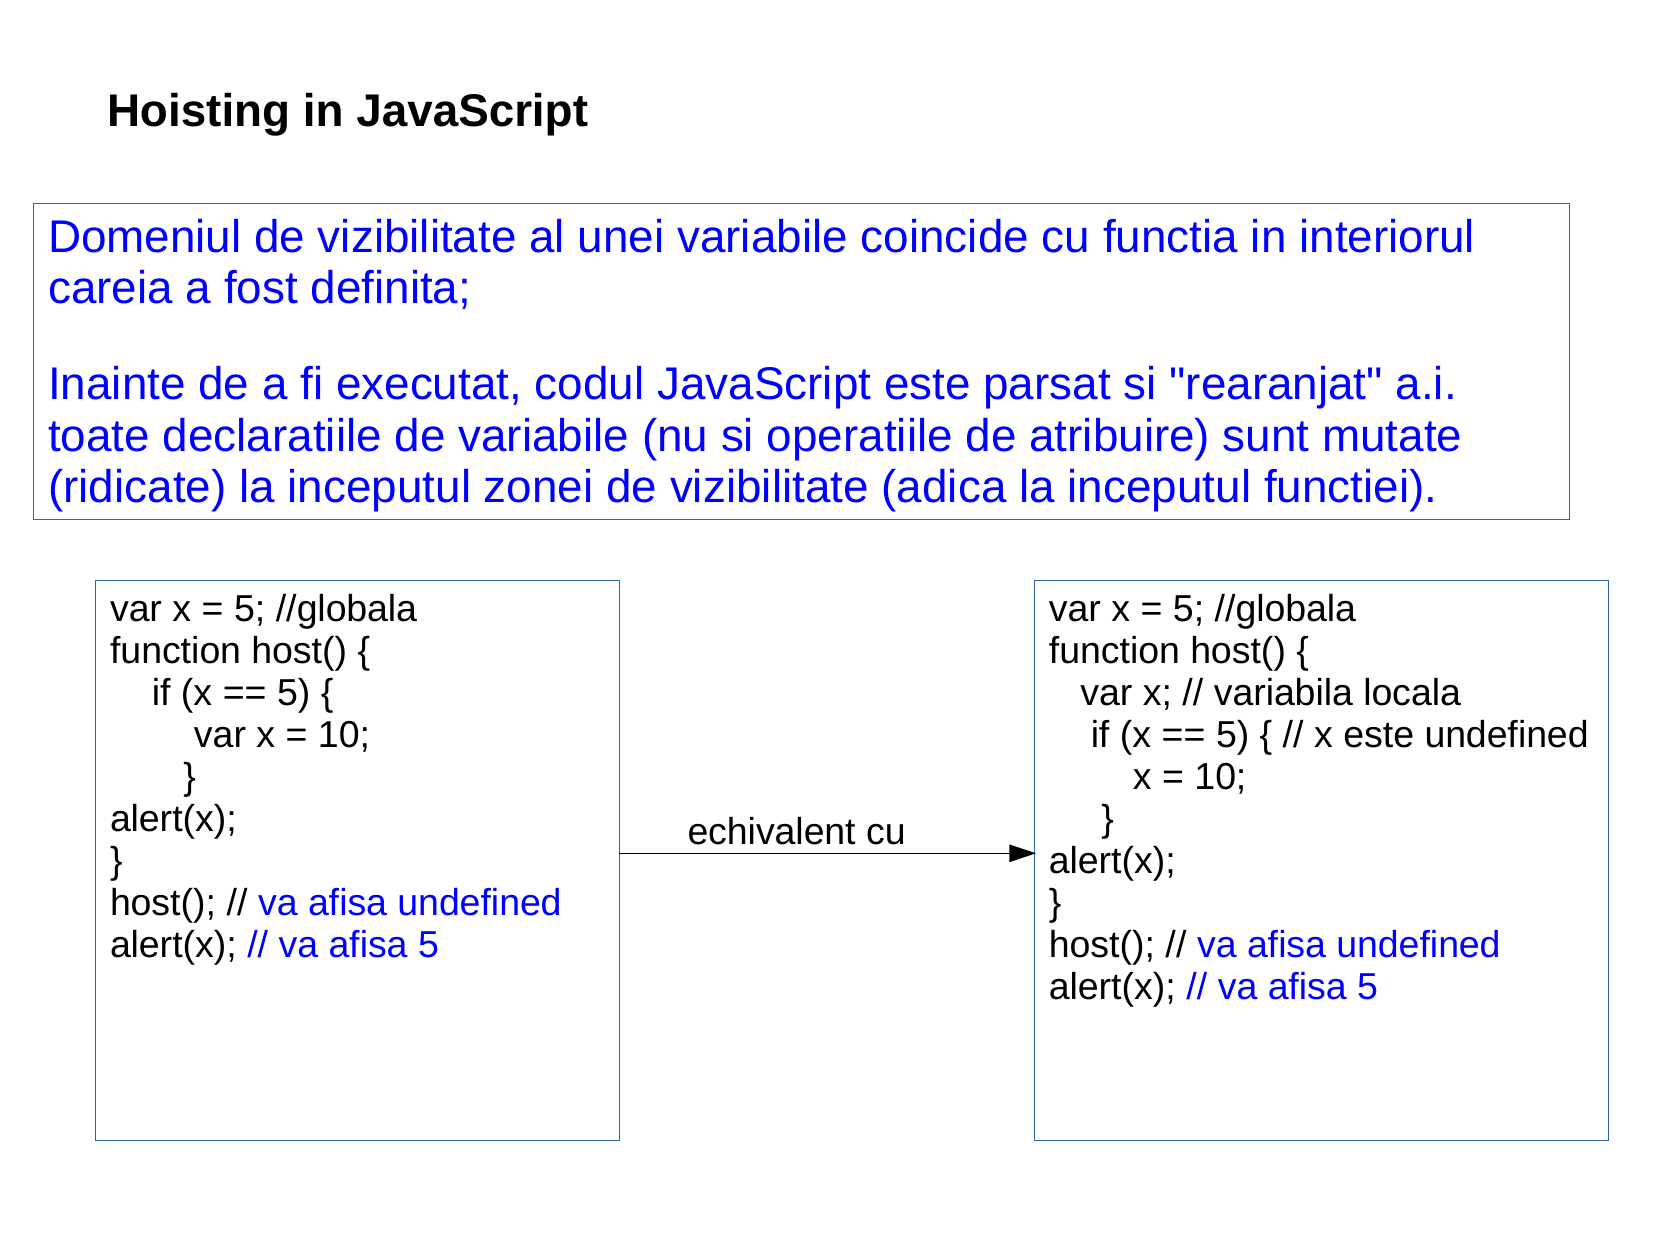

Hoisting in JavaScript
Domeniul de vizibilitate al unei variabile coincide cu functia in interiorul careia a fost definita;
Inainte de a fi executat, codul JavaScript este parsat si "rearanjat" a.i. toate declaratiile de variabile (nu si operatiile de atribuire) sunt mutate (ridicate) la inceputul zonei de vizibilitate (adica la inceputul functiei).
var x = 5; //globala
function host() {
 if (x == 5) {
 var x = 10;
 }
alert(x);
}
host(); // va afisa undefined
alert(x); // va afisa 5
var x = 5; //globala
function host() {
 var x; // variabila locala
 if (x == 5) { // x este undefined
 x = 10;
 }
alert(x);
}
host(); // va afisa undefined
alert(x); // va afisa 5
echivalent cu